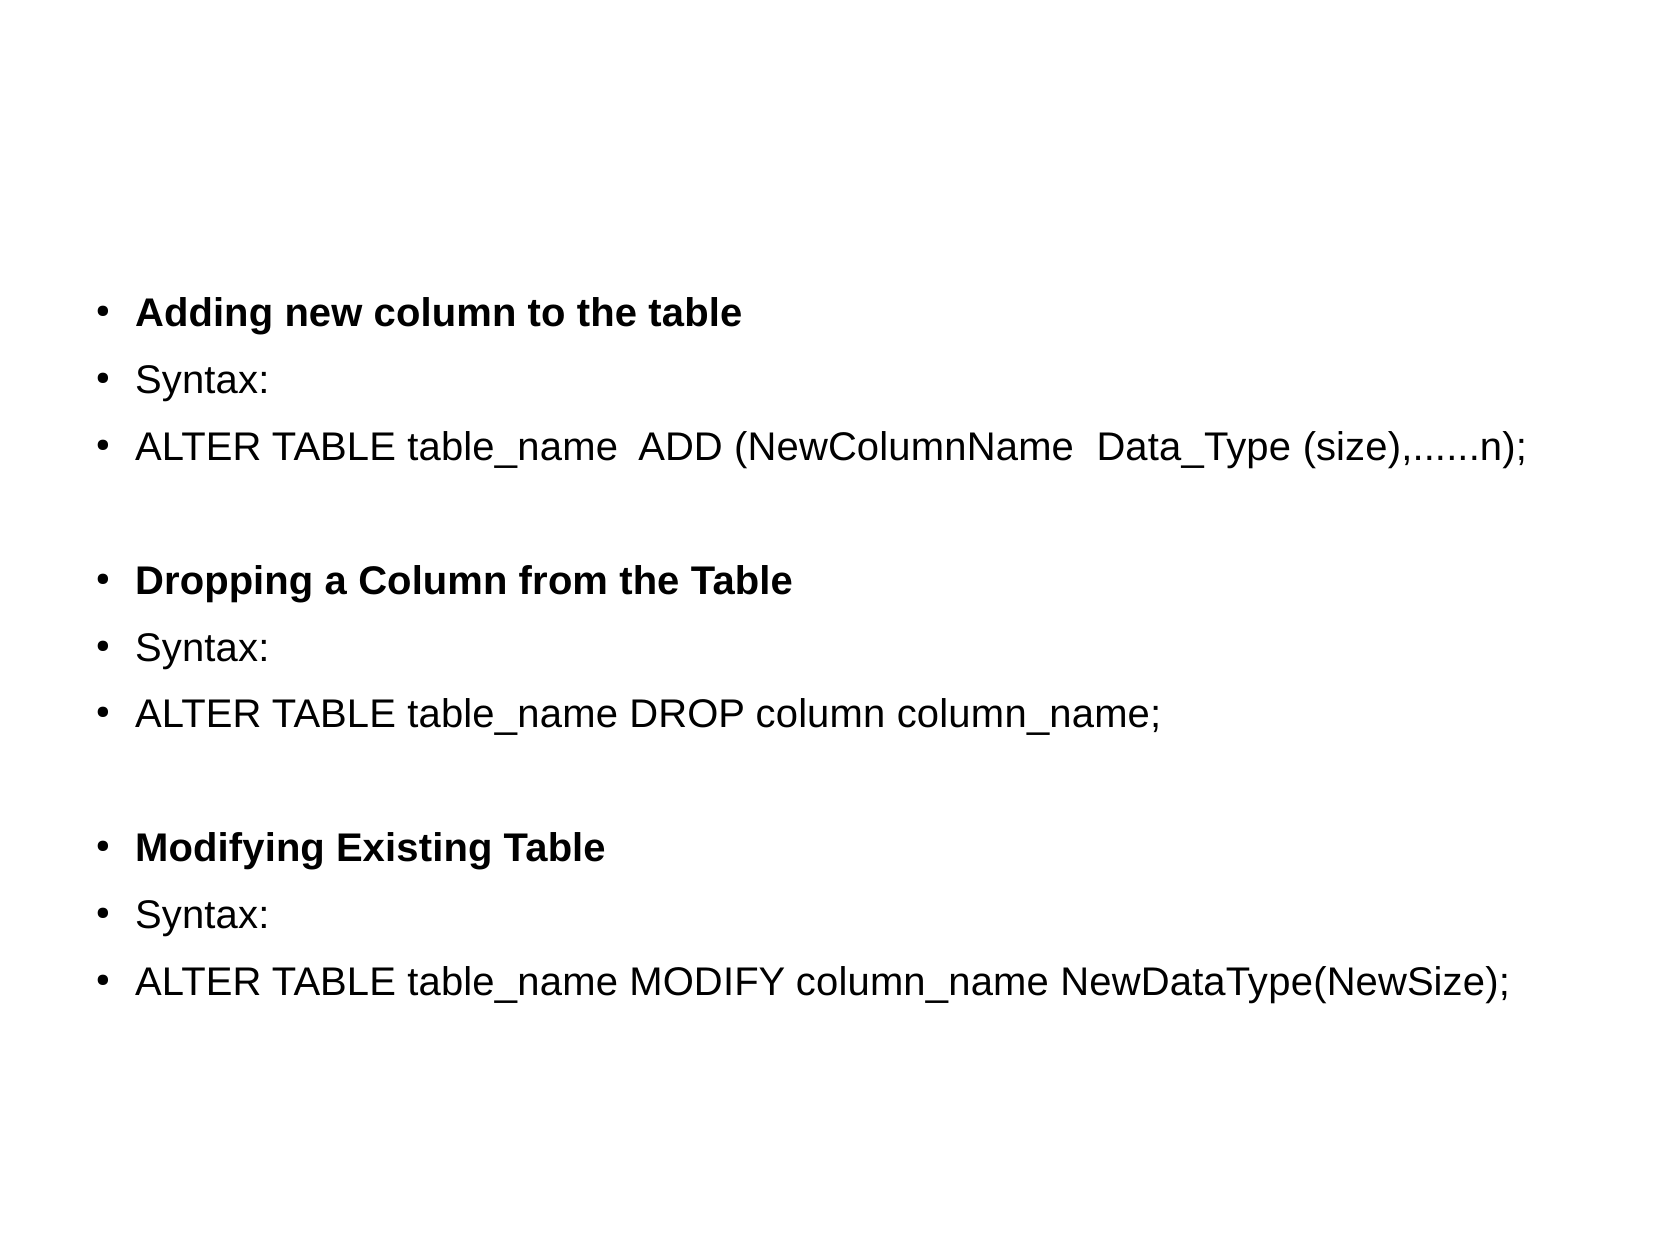

#
Adding new column to the table
Syntax:
ALTER TABLE table_name ADD (NewColumnName Data_Type (size),......n);
Dropping a Column from the Table
Syntax:
ALTER TABLE table_name DROP column column_name;
Modifying Existing Table
Syntax:
ALTER TABLE table_name MODIFY column_name NewDataType(NewSize);